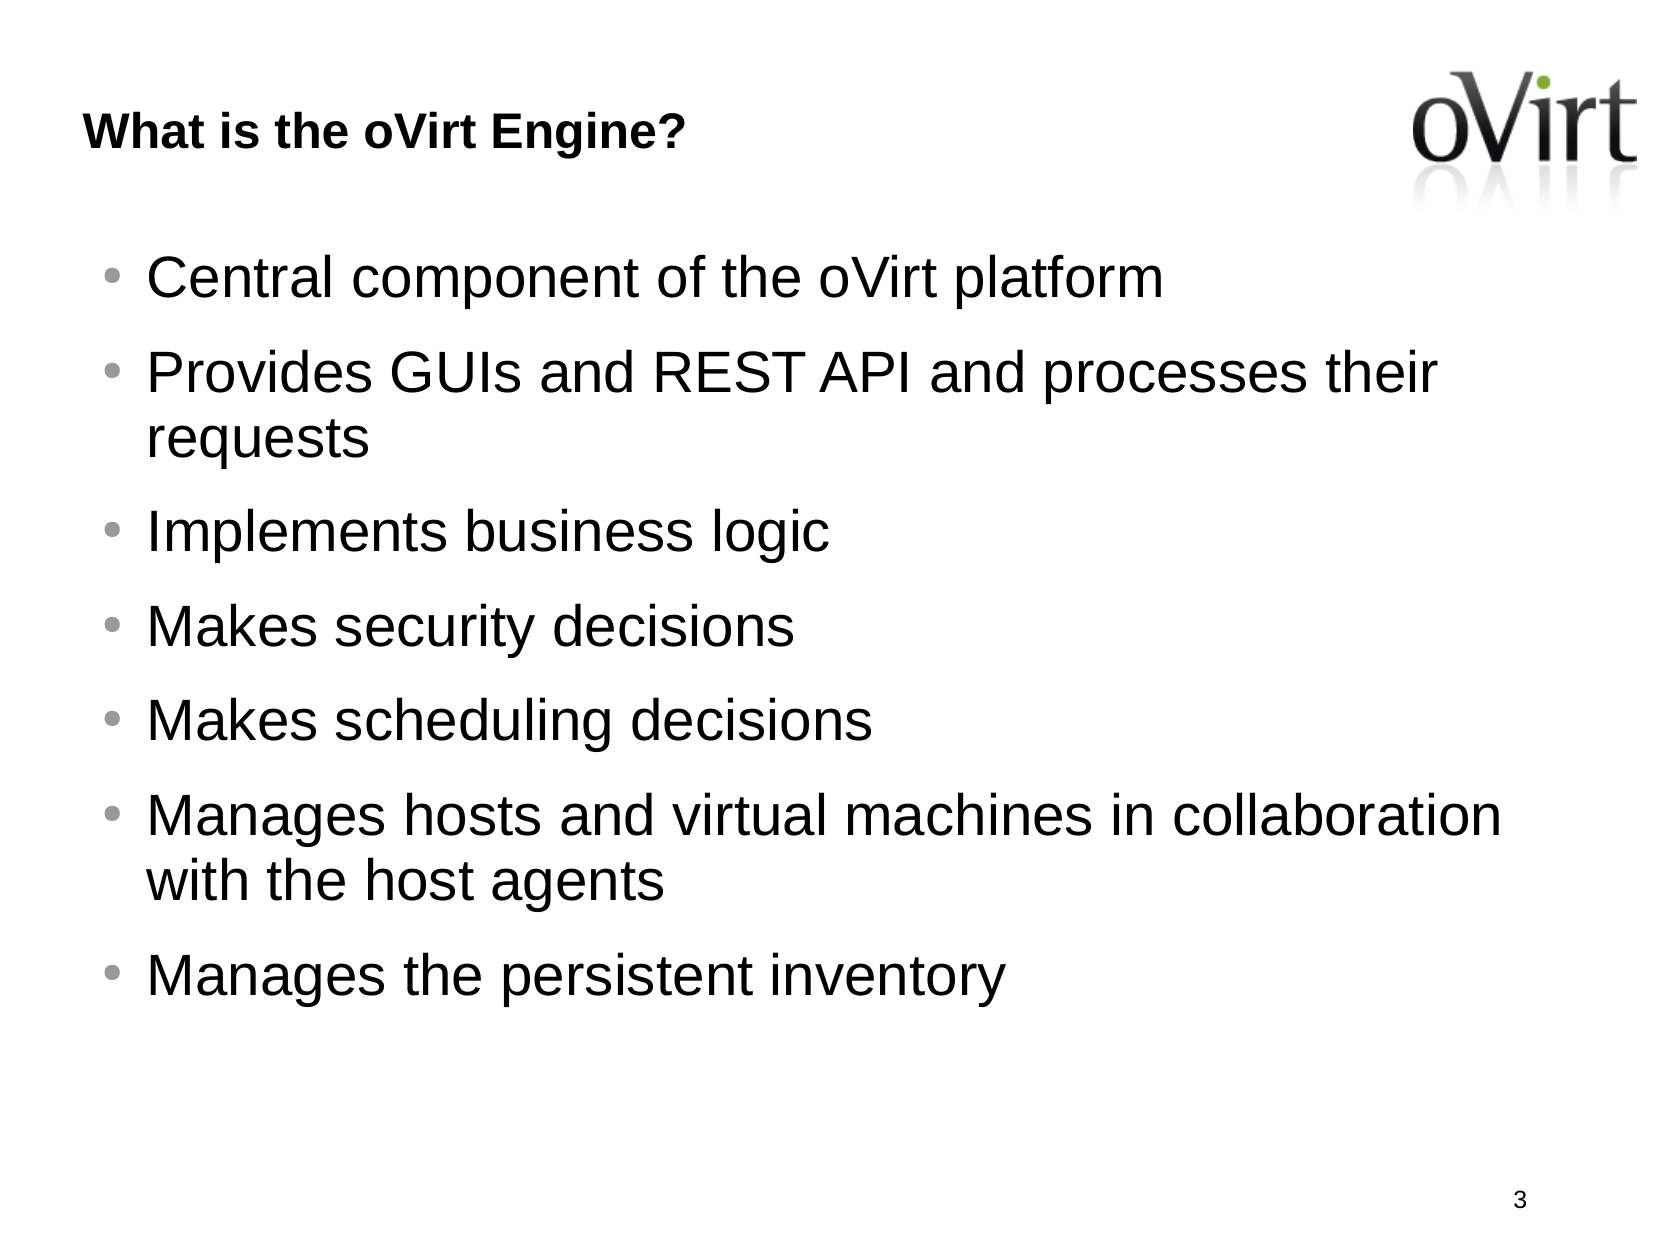

# What is the oVirt Engine?
Central component of the oVirt platform
Provides GUIs and REST API and processes their requests
Implements business logic
Makes security decisions
Makes scheduling decisions
Manages hosts and virtual machines in collaboration with the host agents
Manages the persistent inventory